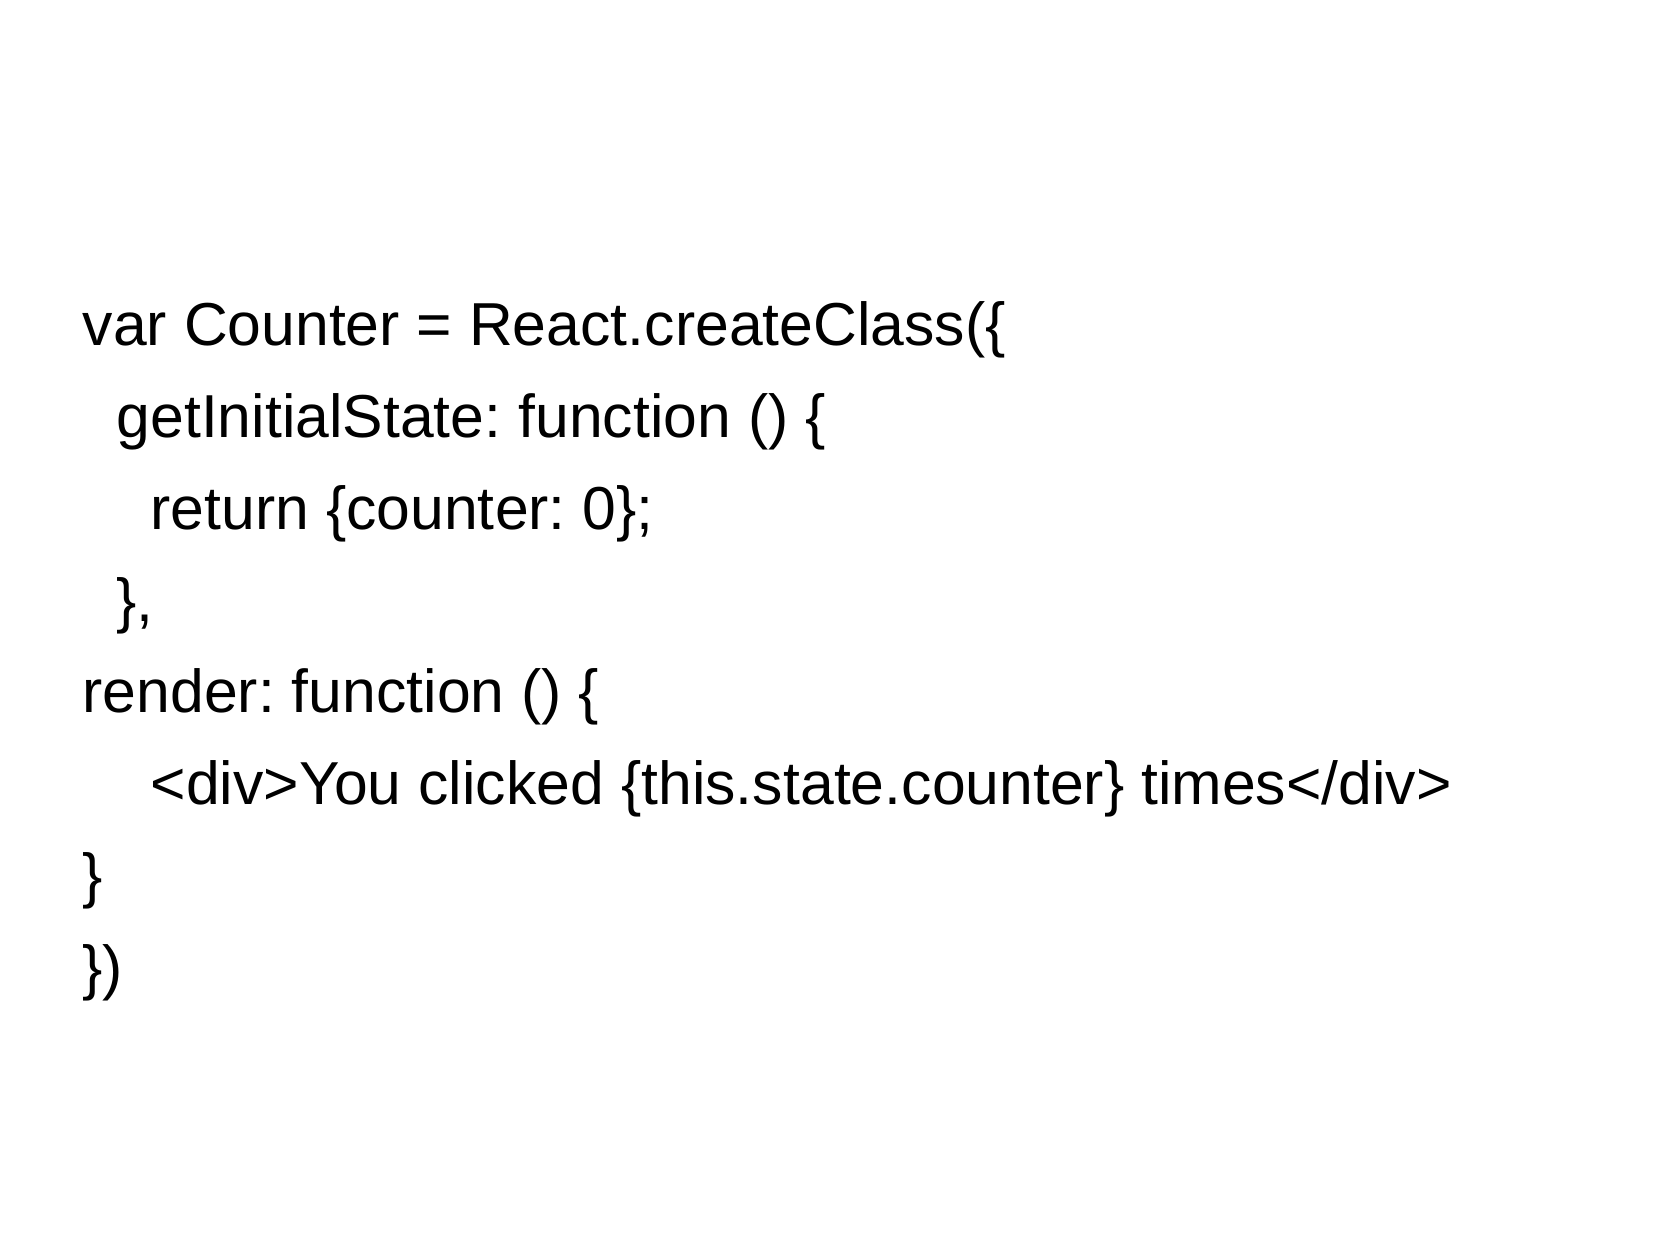

# var Counter = React.createClass({
 getInitialState: function () {
 return {counter: 0};
 },
render: function () {
 <div>You clicked {this.state.counter} times</div>
}
})